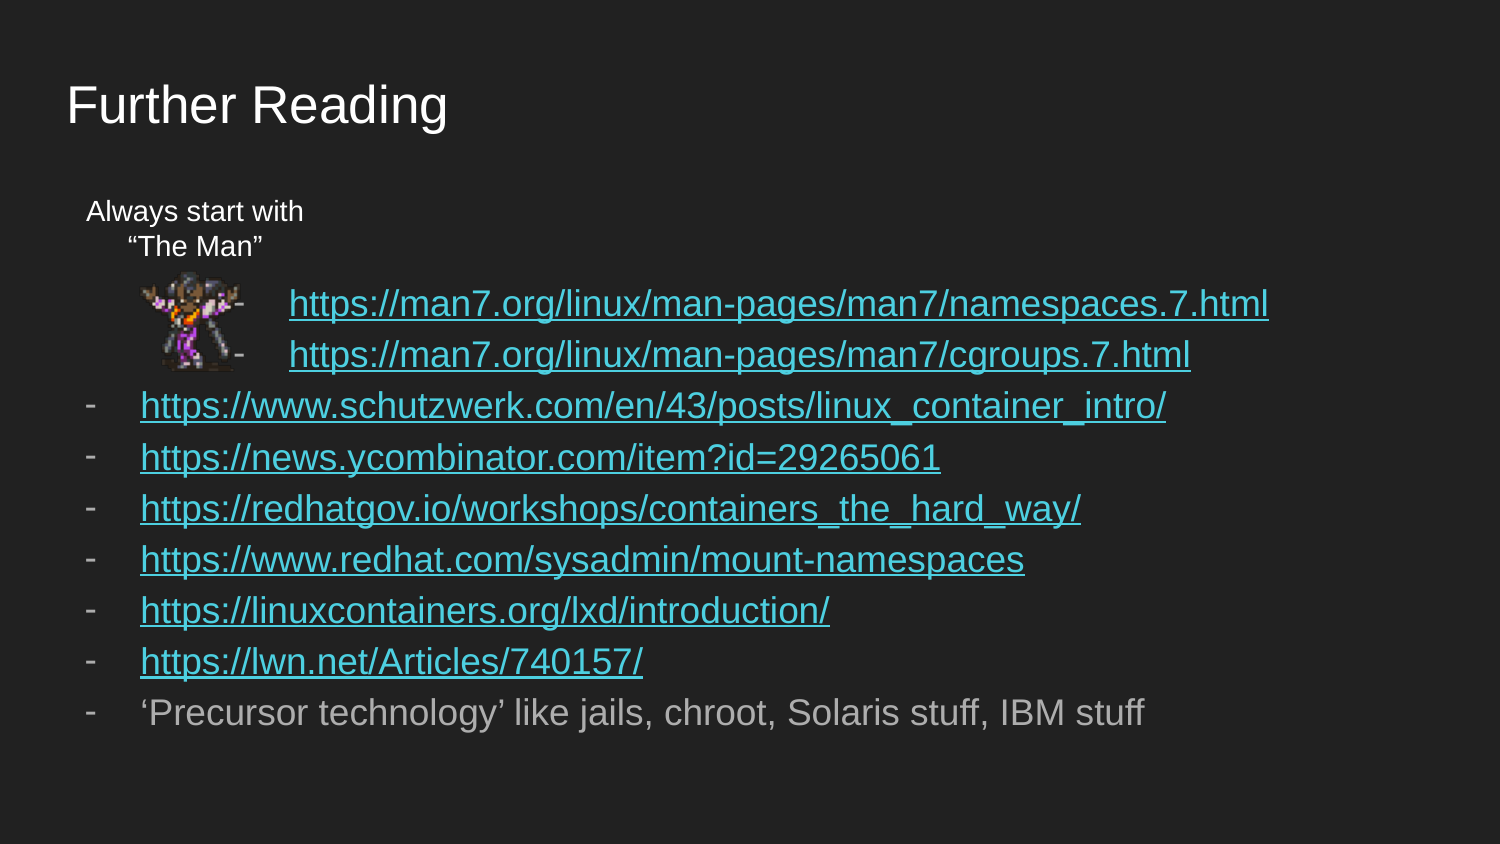

# Further Reading
Always start with “The Man”
https://man7.org/linux/man-pages/man7/namespaces.7.html
https://man7.org/linux/man-pages/man7/cgroups.7.html
https://www.schutzwerk.com/en/43/posts/linux_container_intro/
https://news.ycombinator.com/item?id=29265061
https://redhatgov.io/workshops/containers_the_hard_way/
https://www.redhat.com/sysadmin/mount-namespaces
https://linuxcontainers.org/lxd/introduction/
https://lwn.net/Articles/740157/
‘Precursor technology’ like jails, chroot, Solaris stuff, IBM stuff